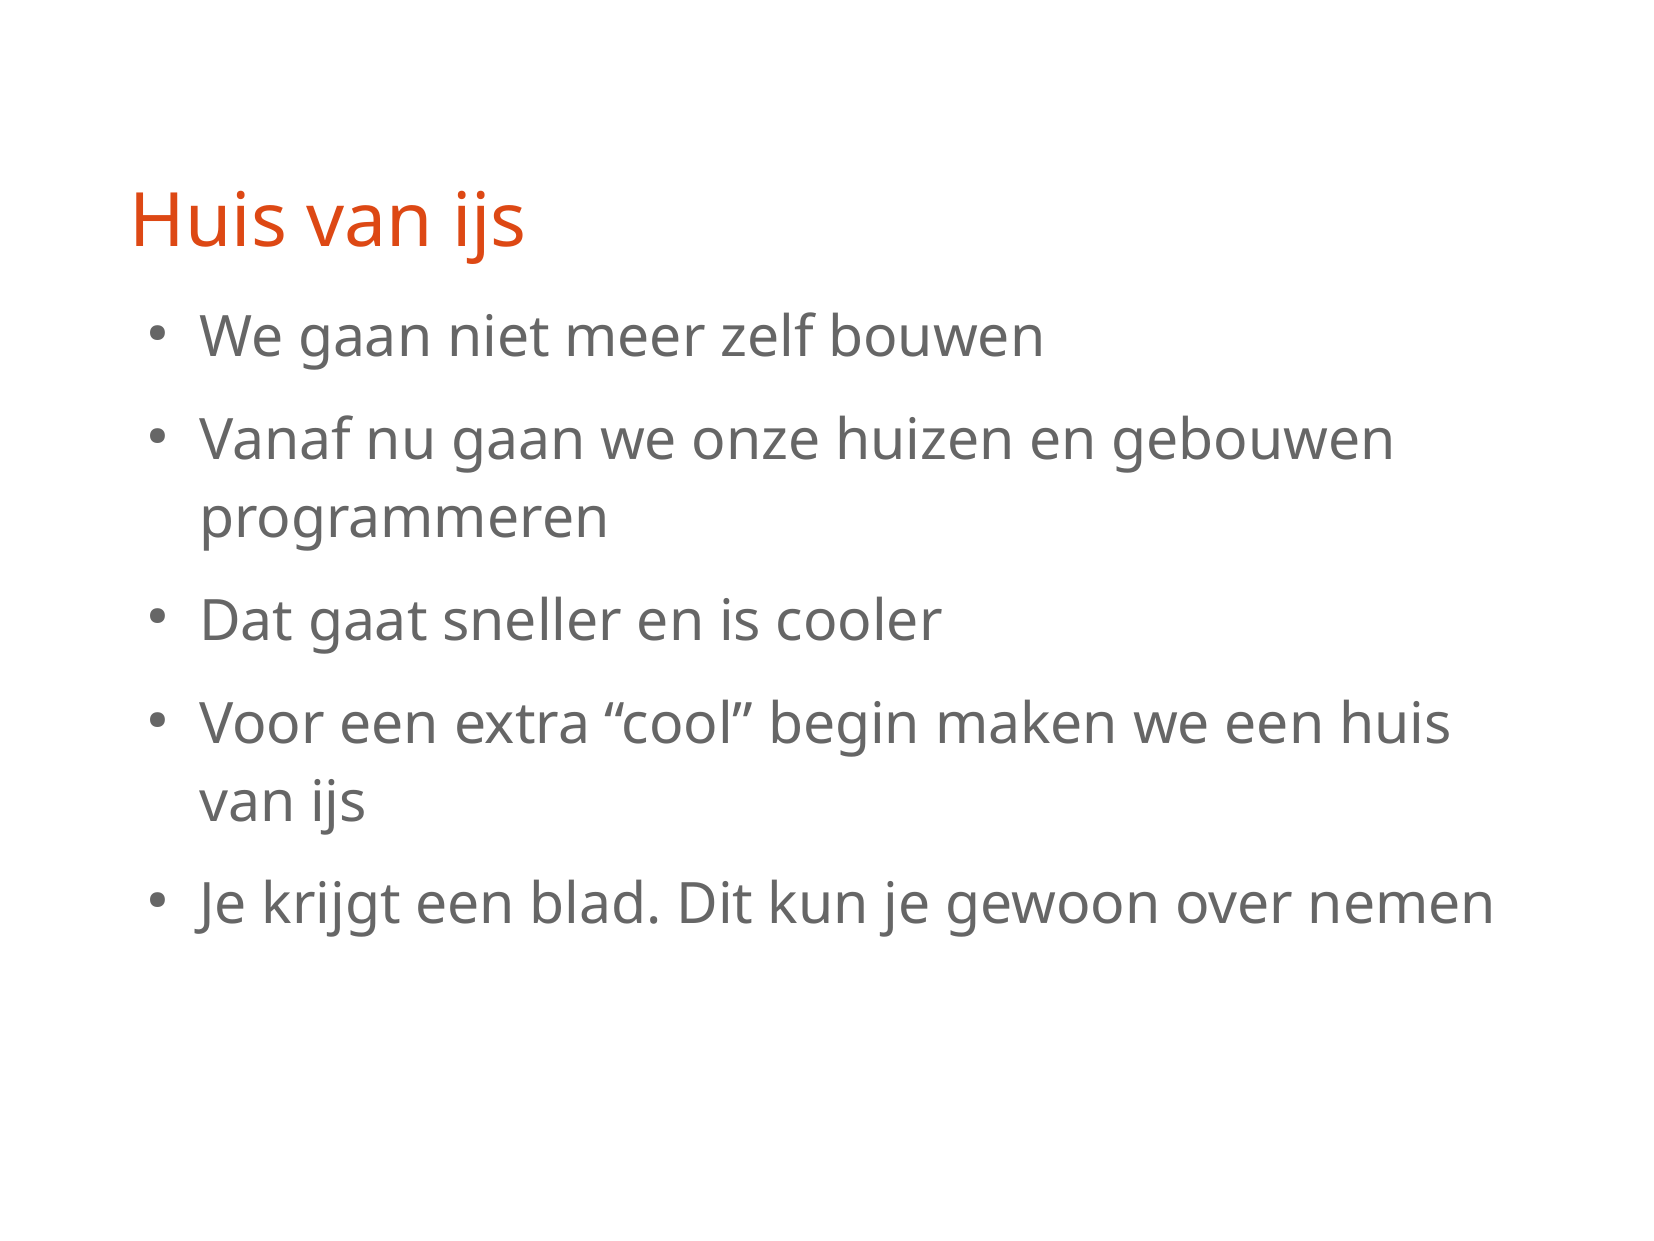

# Huis van ijs
We gaan niet meer zelf bouwen
Vanaf nu gaan we onze huizen en gebouwen programmeren
Dat gaat sneller en is cooler
Voor een extra “cool” begin maken we een huis van ijs
Je krijgt een blad. Dit kun je gewoon over nemen